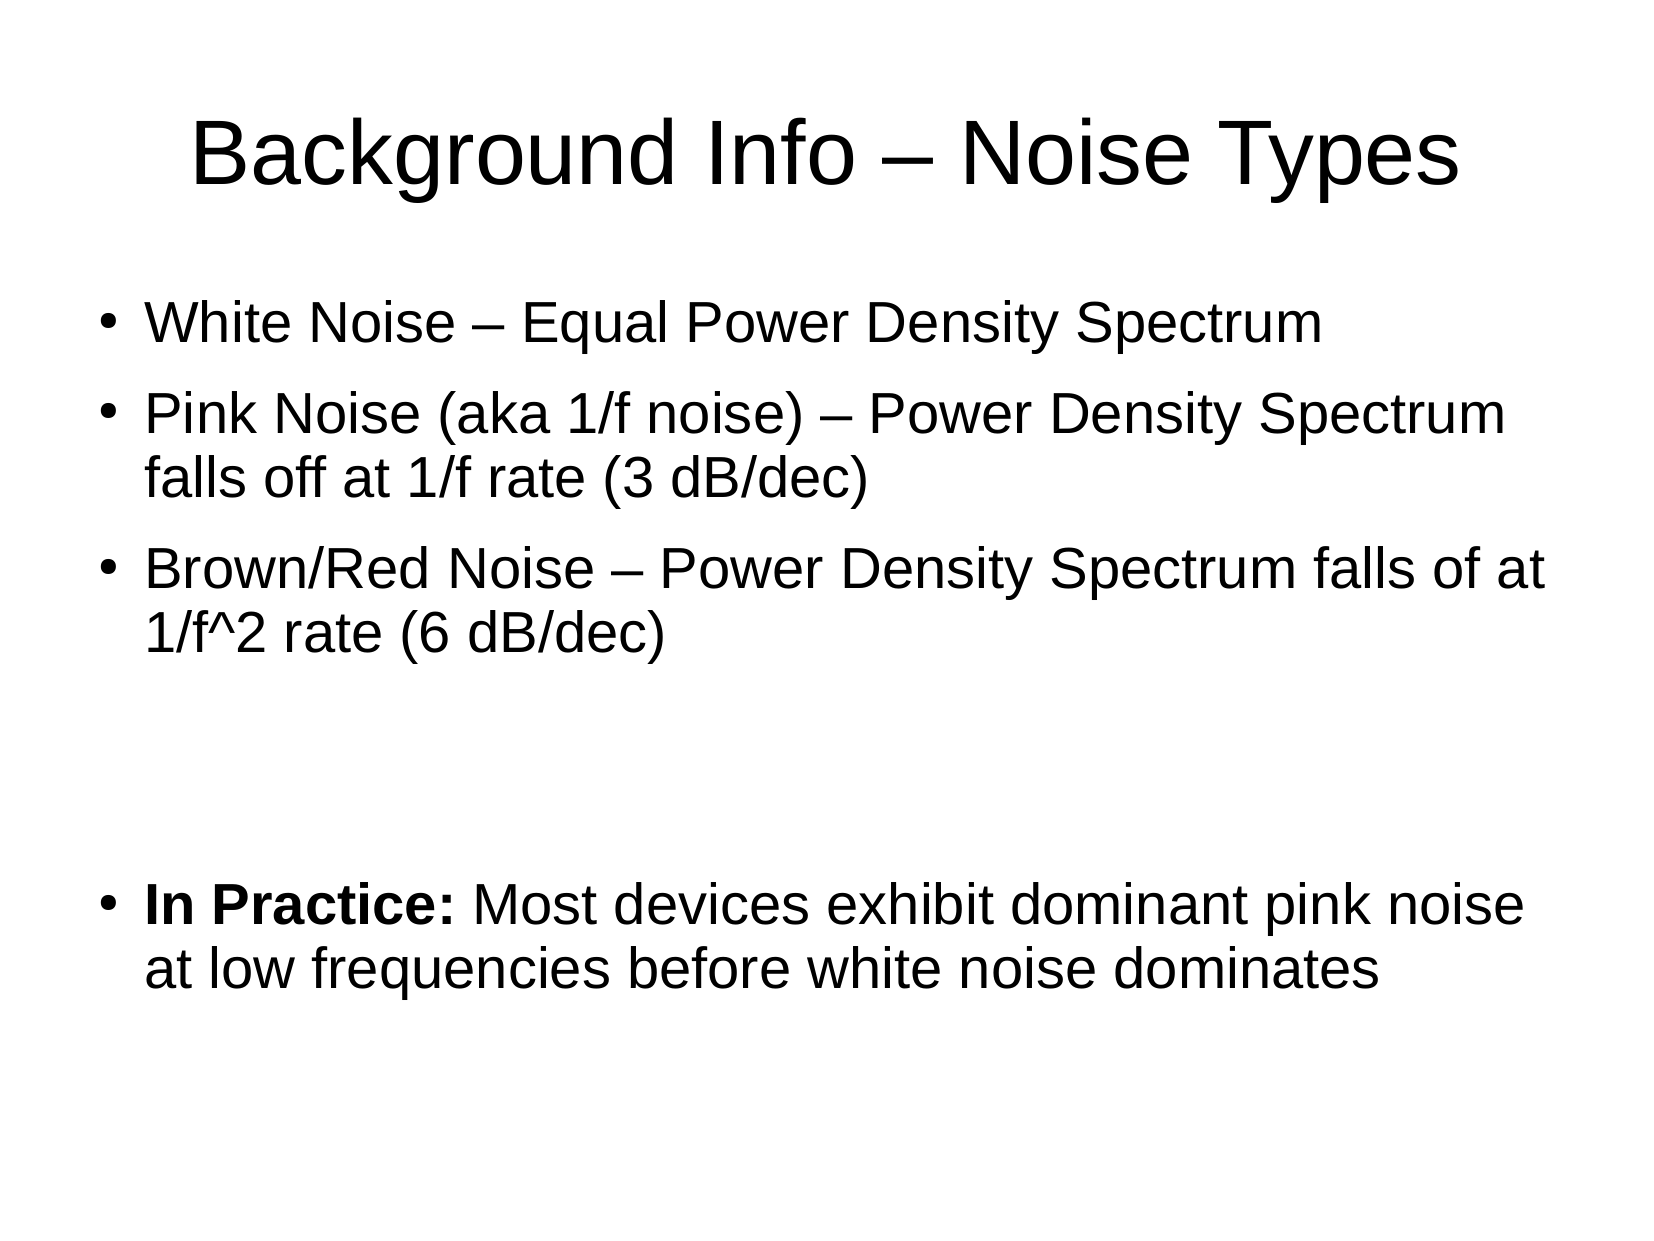

# Background Info – Noise Types
White Noise – Equal Power Density Spectrum
Pink Noise (aka 1/f noise) – Power Density Spectrum falls off at 1/f rate (3 dB/dec)
Brown/Red Noise – Power Density Spectrum falls of at 1/f^2 rate (6 dB/dec)
In Practice: Most devices exhibit dominant pink noise at low frequencies before white noise dominates